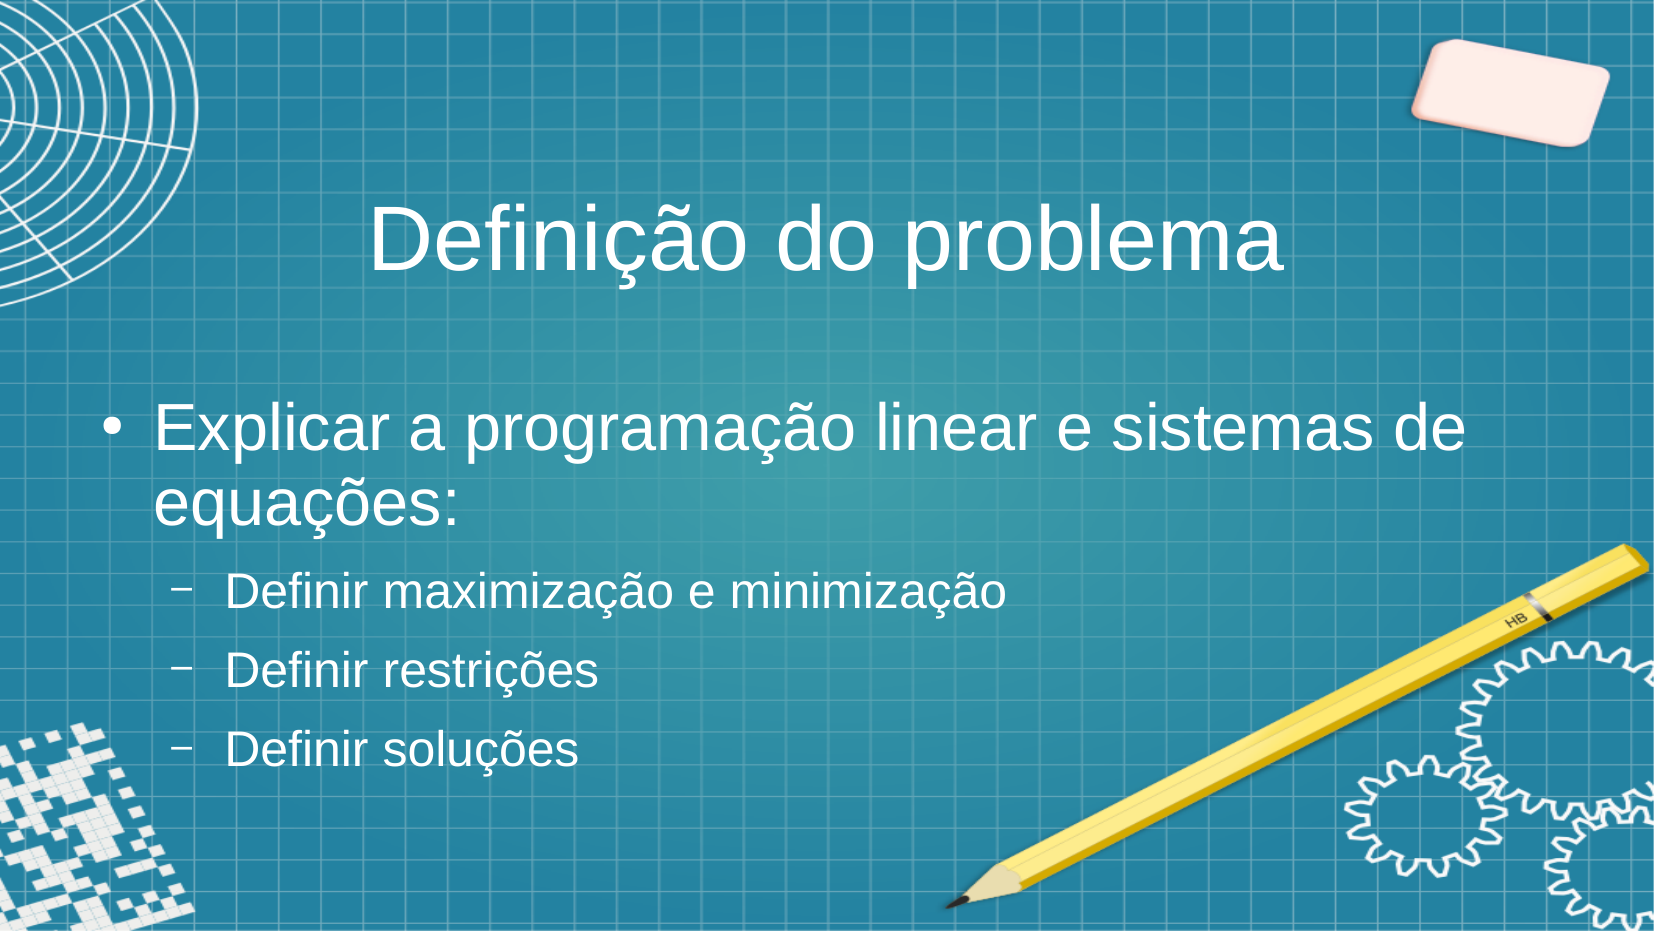

# Definição do problema
Explicar a programação linear e sistemas de equações:
Definir maximização e minimização
Definir restrições
Definir soluções